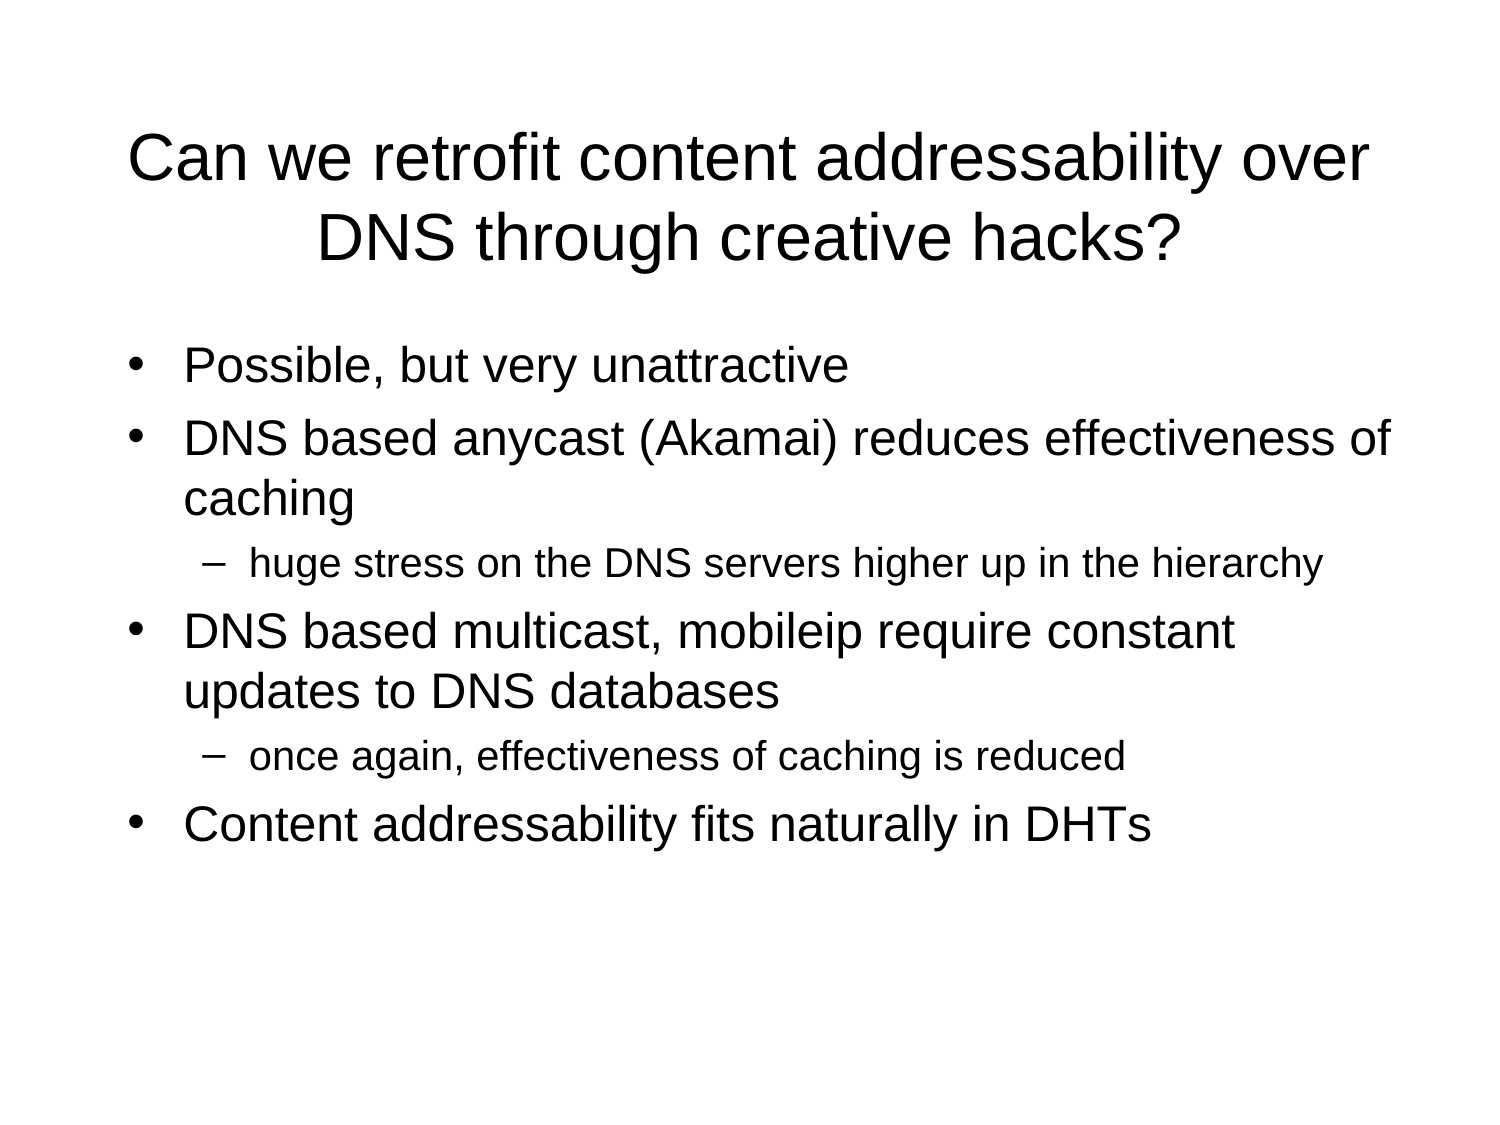

# Can we retrofit content addressability over DNS through creative hacks?
Possible, but very unattractive
DNS based anycast (Akamai) reduces effectiveness of caching
huge stress on the DNS servers higher up in the hierarchy
DNS based multicast, mobileip require constant updates to DNS databases
once again, effectiveness of caching is reduced
Content addressability fits naturally in DHTs